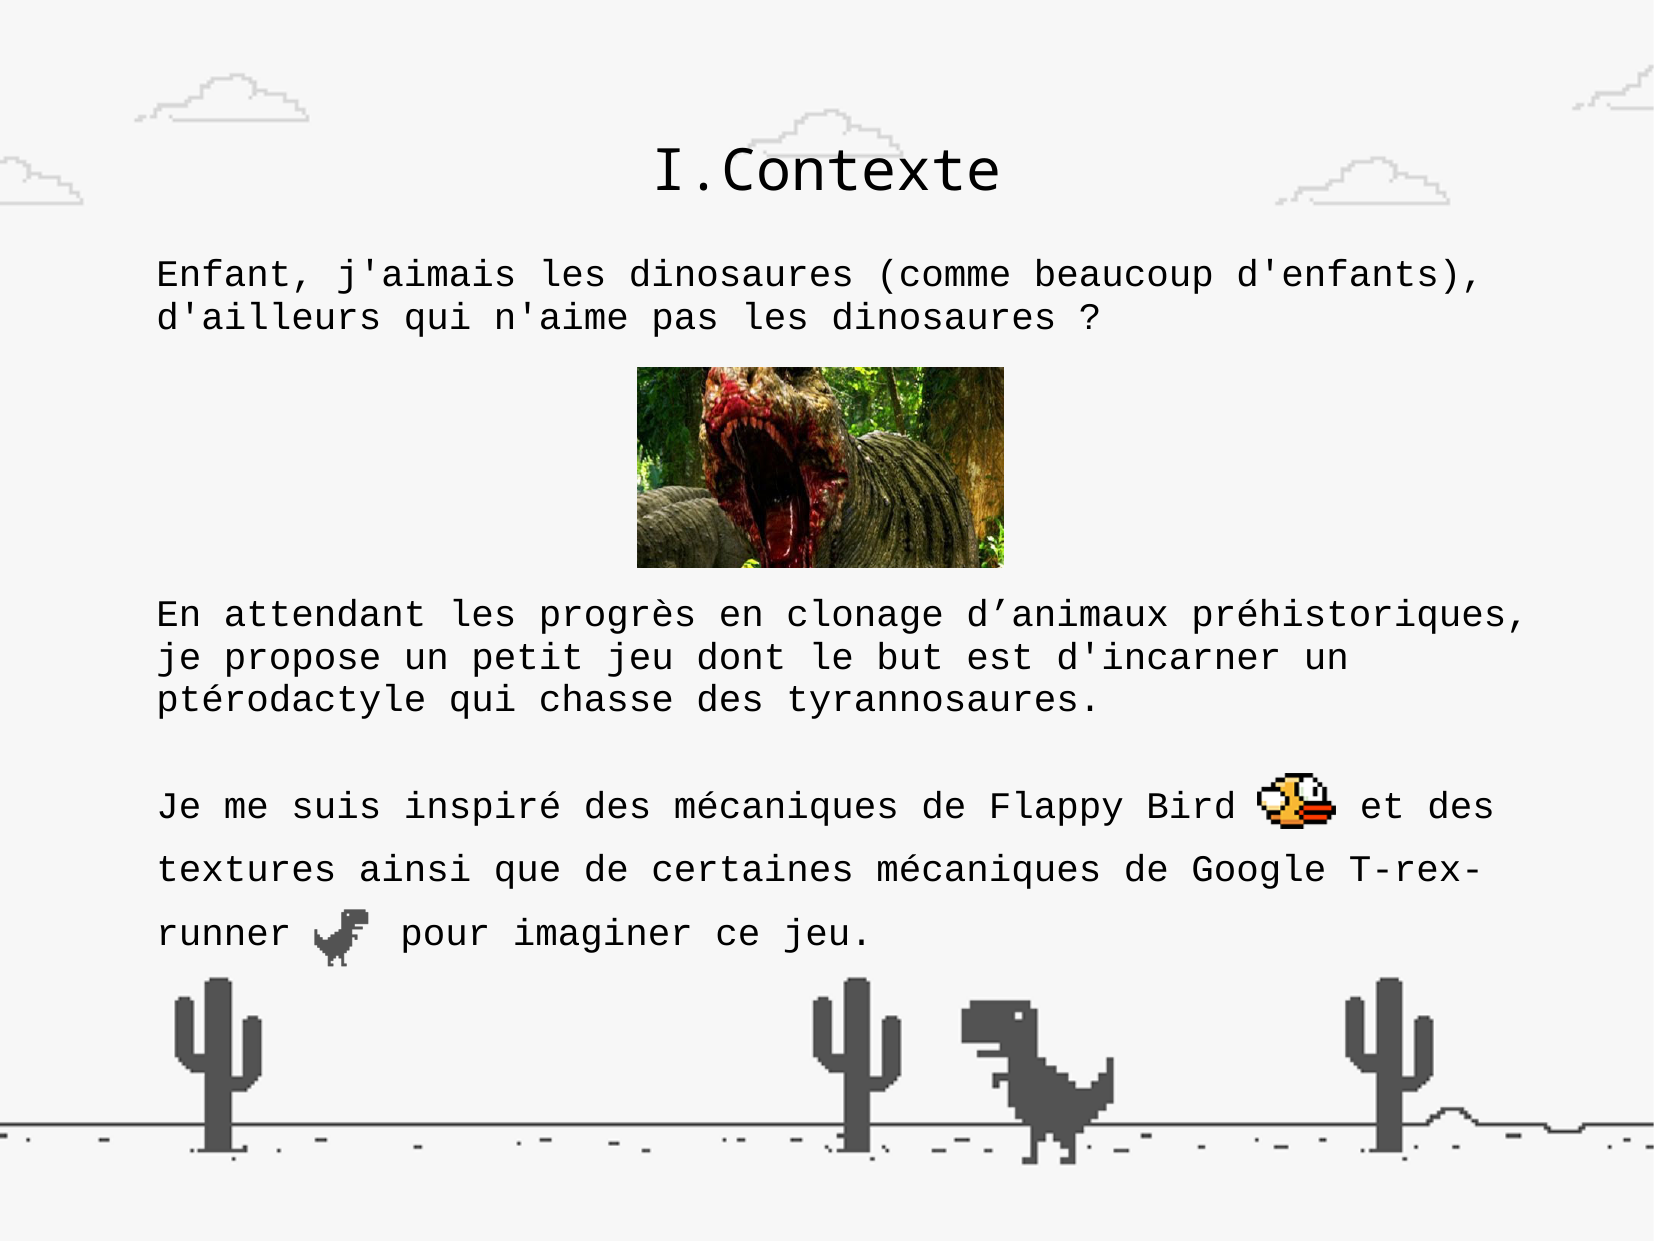

# I.Contexte
Enfant, j'aimais les dinosaures (comme beaucoup d'enfants), d'ailleurs qui n'aime pas les dinosaures ?
En attendant les progrès en clonage d’animaux préhistoriques, je propose un petit jeu dont le but est d'incarner un ptérodactyle qui chasse des tyrannosaures.
Je me suis inspiré des mécaniques de Flappy Bird 		 et des textures ainsi que de certaines mécaniques de Google T-rex-runner		 pour imaginer ce jeu.